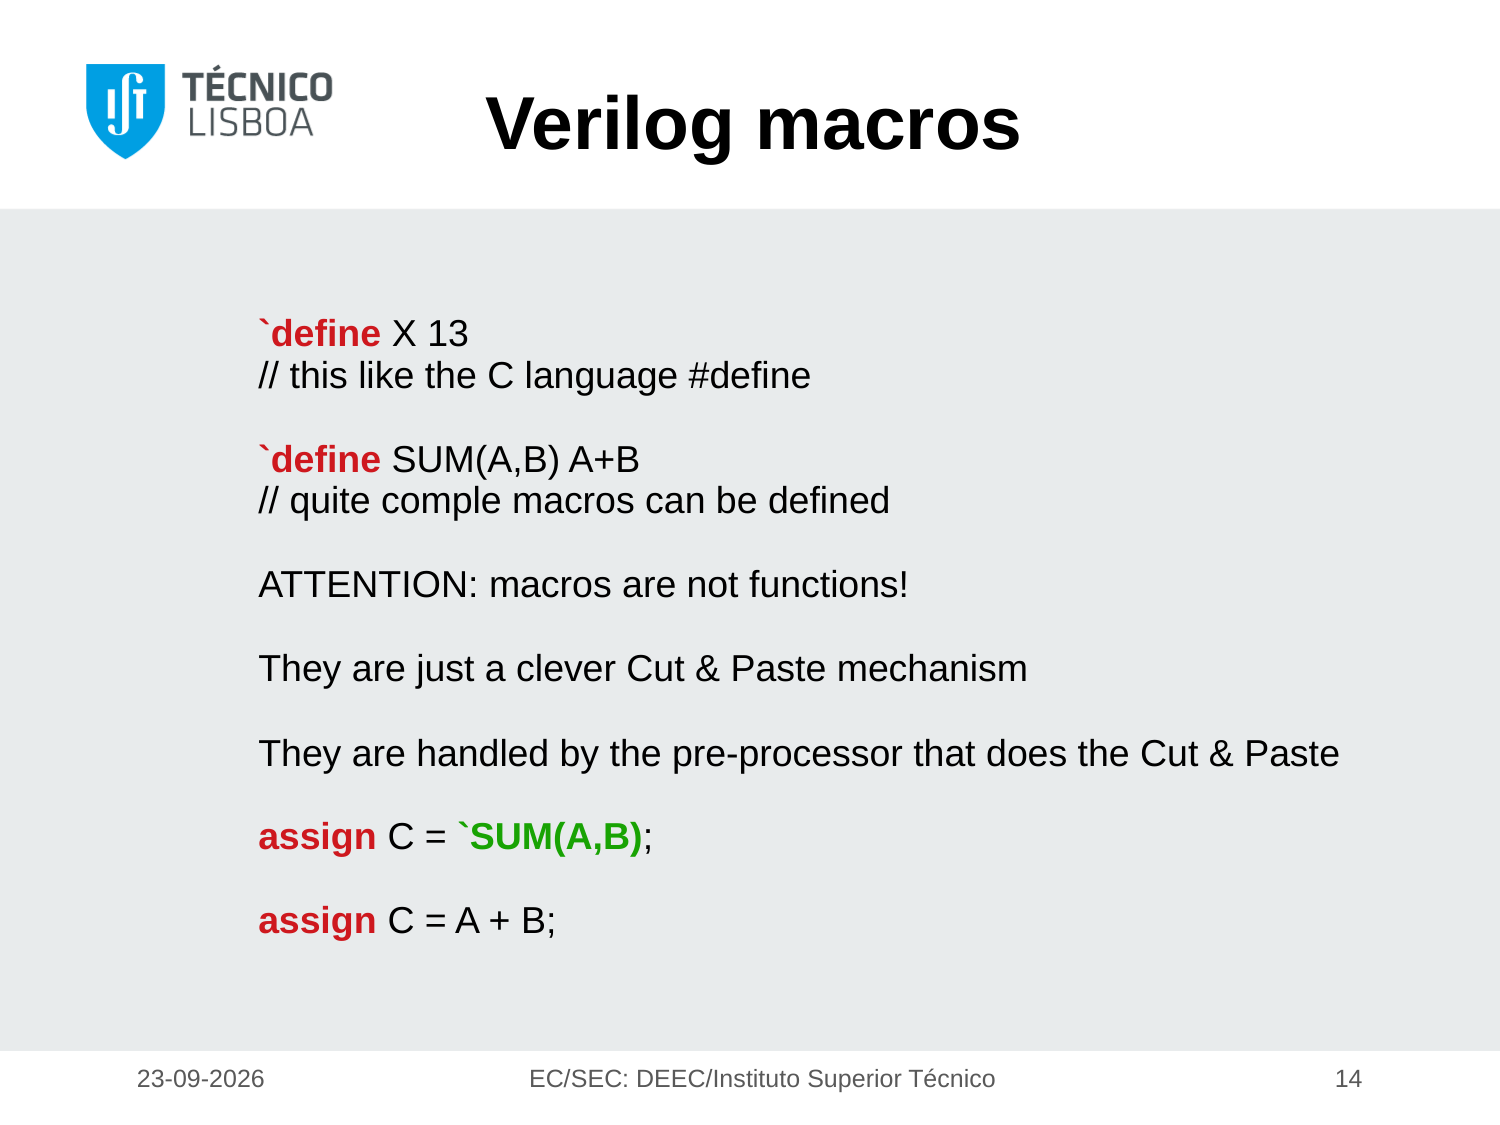

# Verilog macros
`define X 13
// this like the C language #define
`define SUM(A,B) A+B
// quite comple macros can be defined
ATTENTION: macros are not functions!
They are just a clever Cut & Paste mechanism
They are handled by the pre-processor that does the Cut & Paste
assign C = `SUM(A,B);
assign C = A + B;
EC/SEC: DEEC/Instituto Superior Técnico